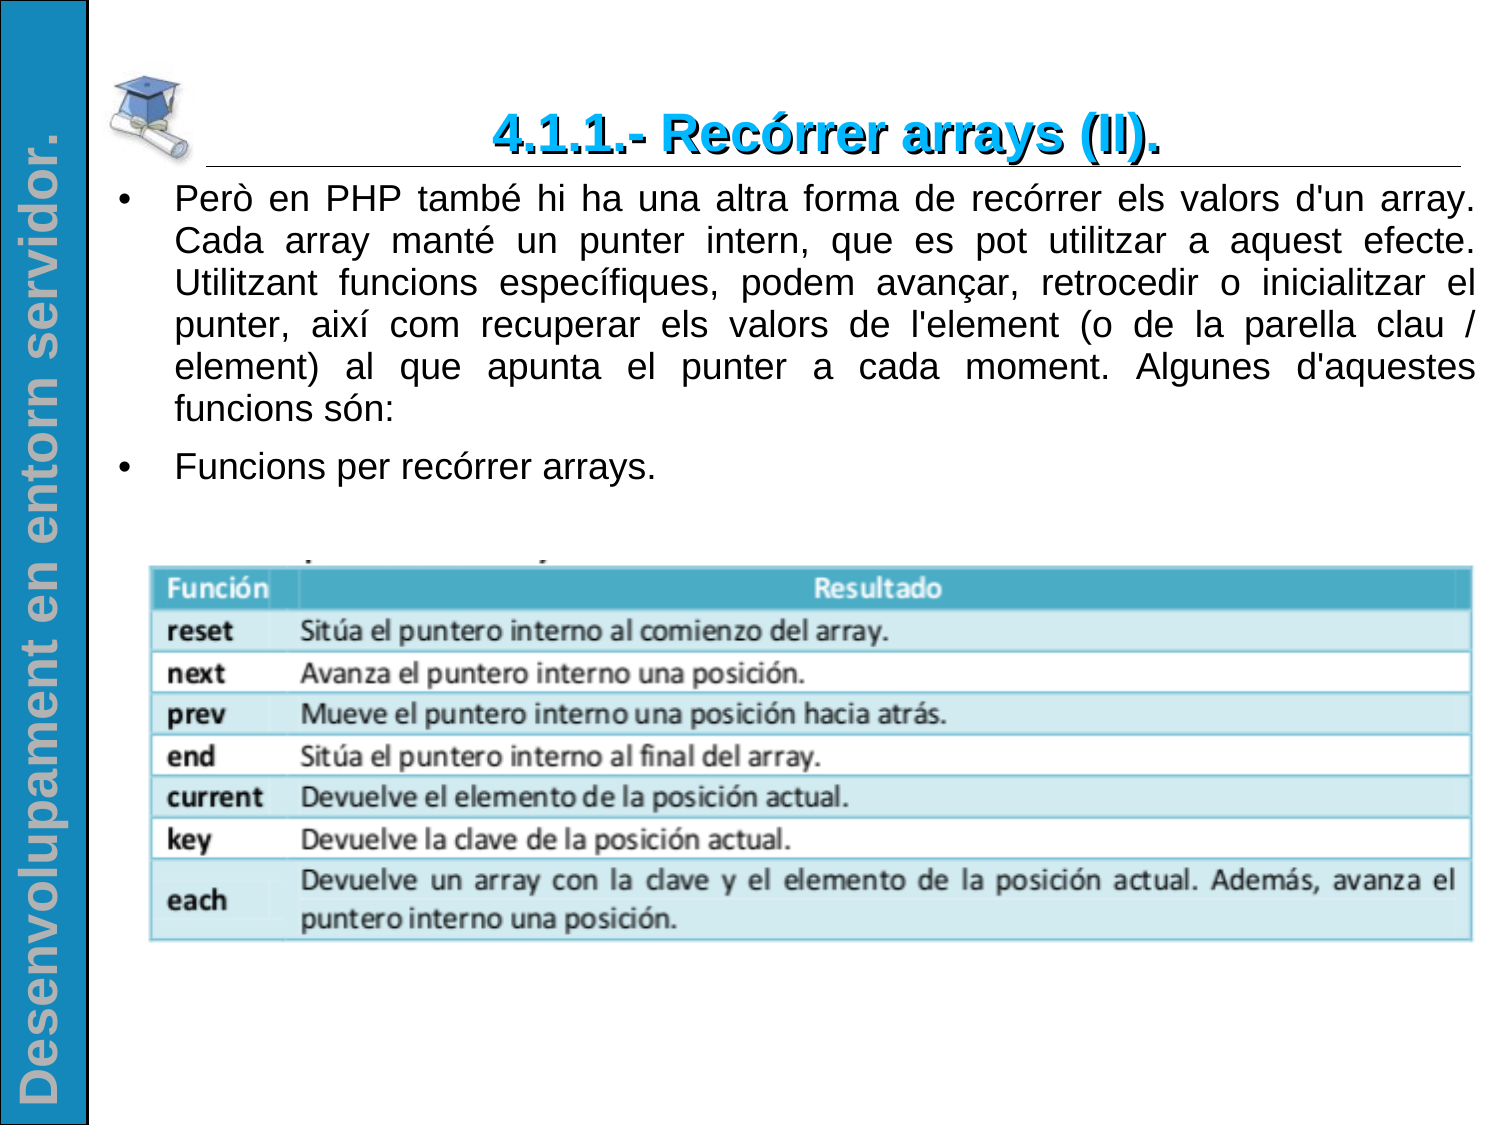

# 4.1.1.- Recórrer arrays (II).
Però en PHP també hi ha una altra forma de recórrer els valors d'un array. Cada array manté un punter intern, que es pot utilitzar a aquest efecte. Utilitzant funcions específiques, podem avançar, retrocedir o inicialitzar el punter, així com recuperar els valors de l'element (o de la parella clau / element) al que apunta el punter a cada moment. Algunes d'aquestes funcions són:
Funcions per recórrer arrays.